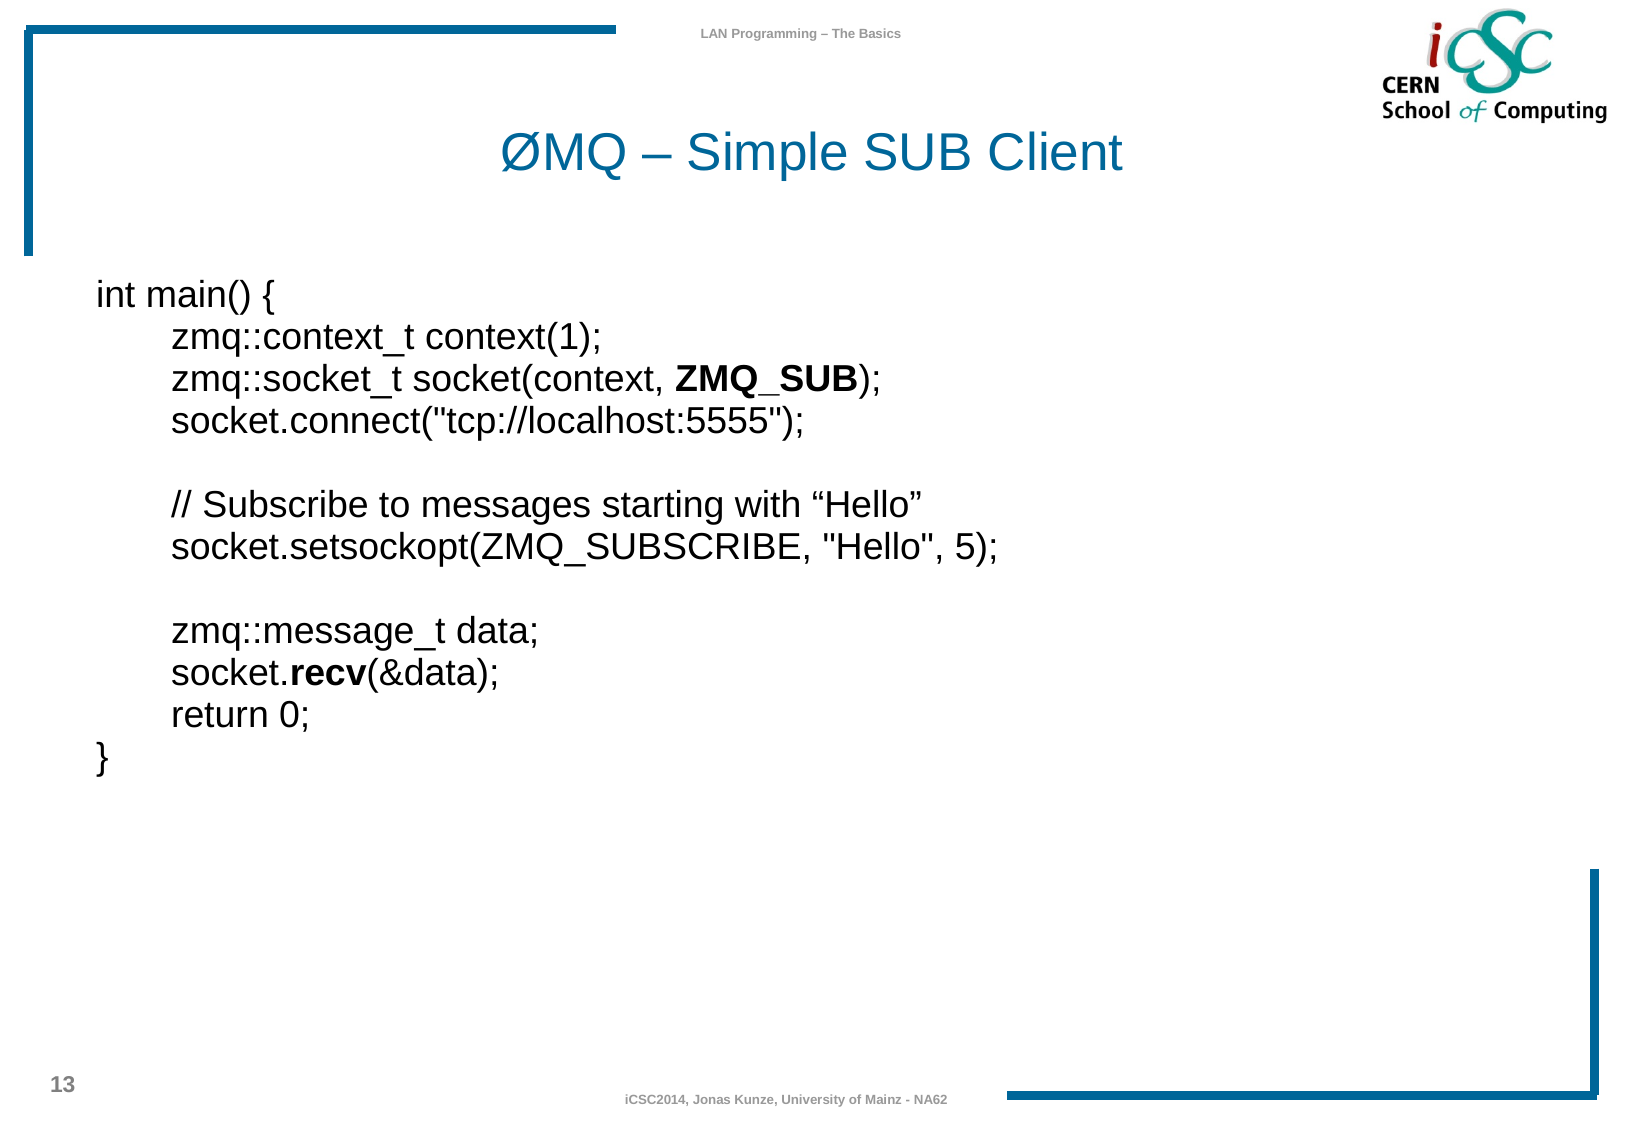

# ØMQ – Simple SUB Client
int main() {
	zmq::context_t context(1);
	zmq::socket_t socket(context, ZMQ_SUB);
	socket.connect("tcp://localhost:5555");
	// Subscribe to messages starting with “Hello”
	socket.setsockopt(ZMQ_SUBSCRIBE, "Hello", 5);
	zmq::message_t data;
	socket.recv(&data);
	return 0;
}